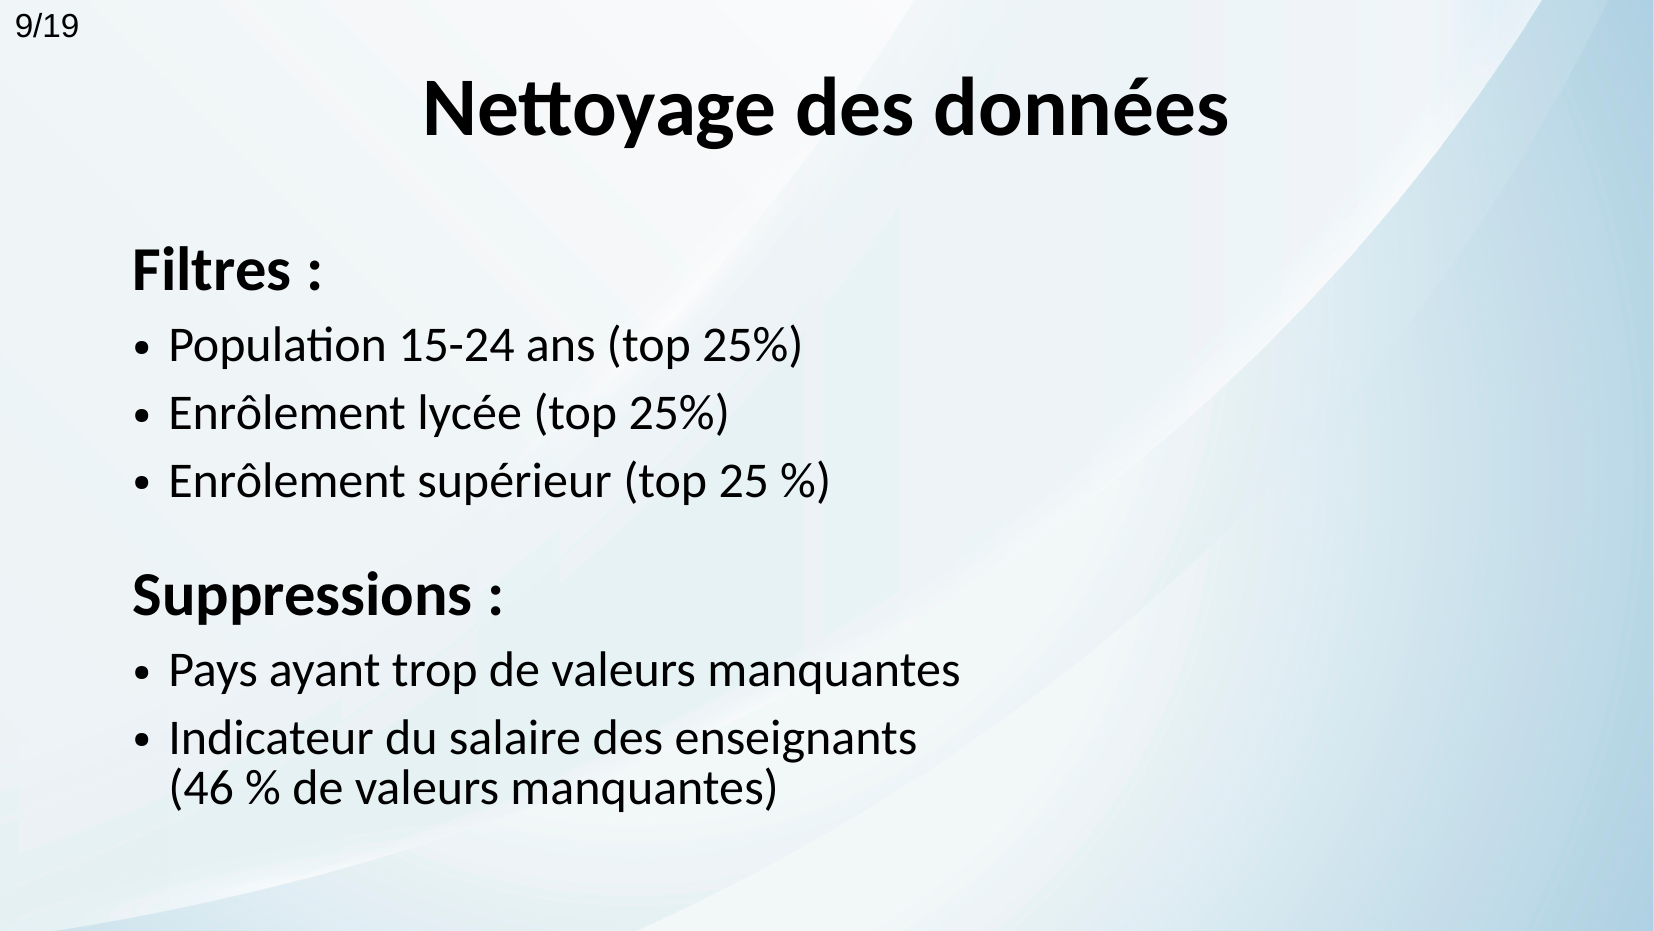

9/19
# Nettoyage des données
Filtres :
Population 15-24 ans (top 25%)
Enrôlement lycée (top 25%)
Enrôlement supérieur (top 25 %)
Suppressions :
Pays ayant trop de valeurs manquantes
Indicateur du salaire des enseignants (46 % de valeurs manquantes)